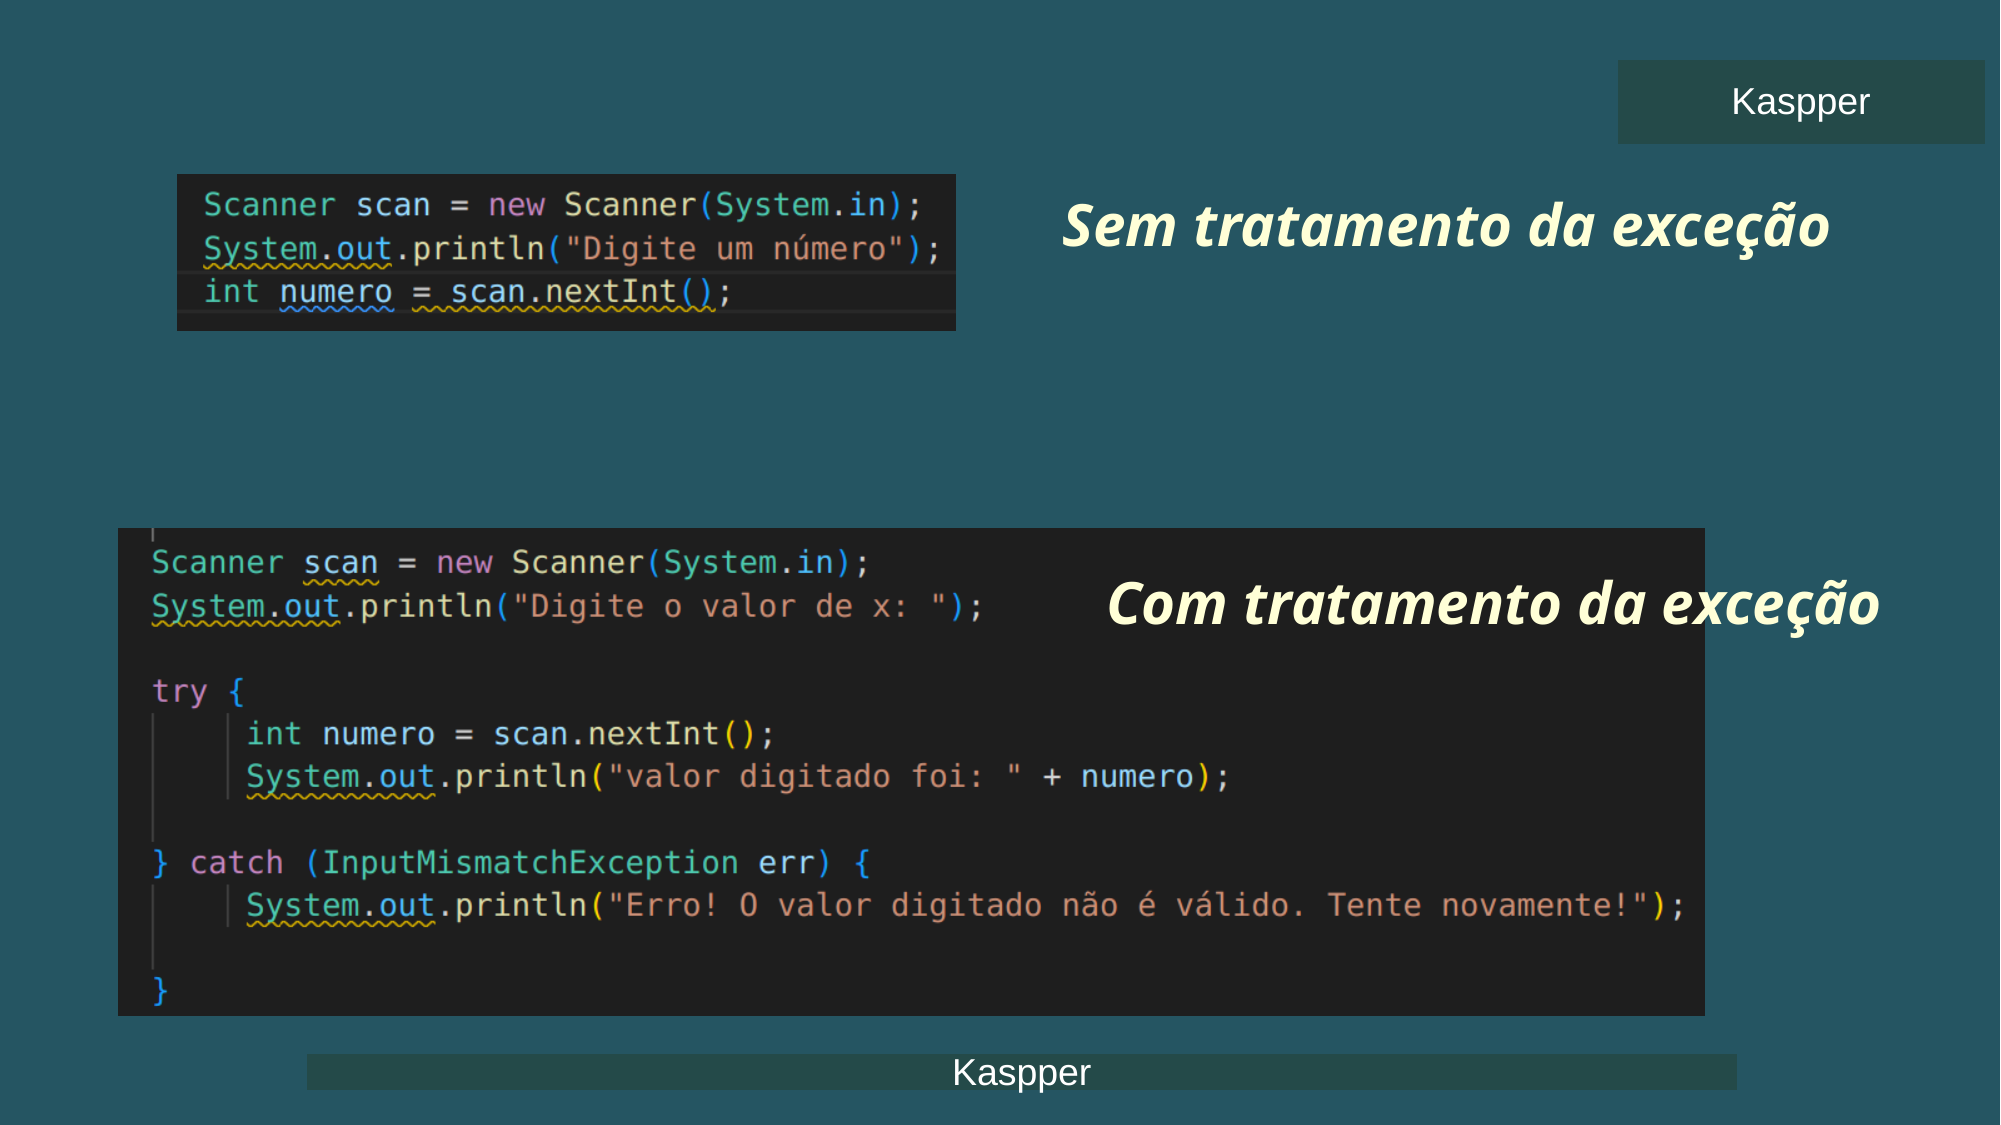

Kaspper
Sem tratamento da exceção
Com tratamento da exceção
Kaspper